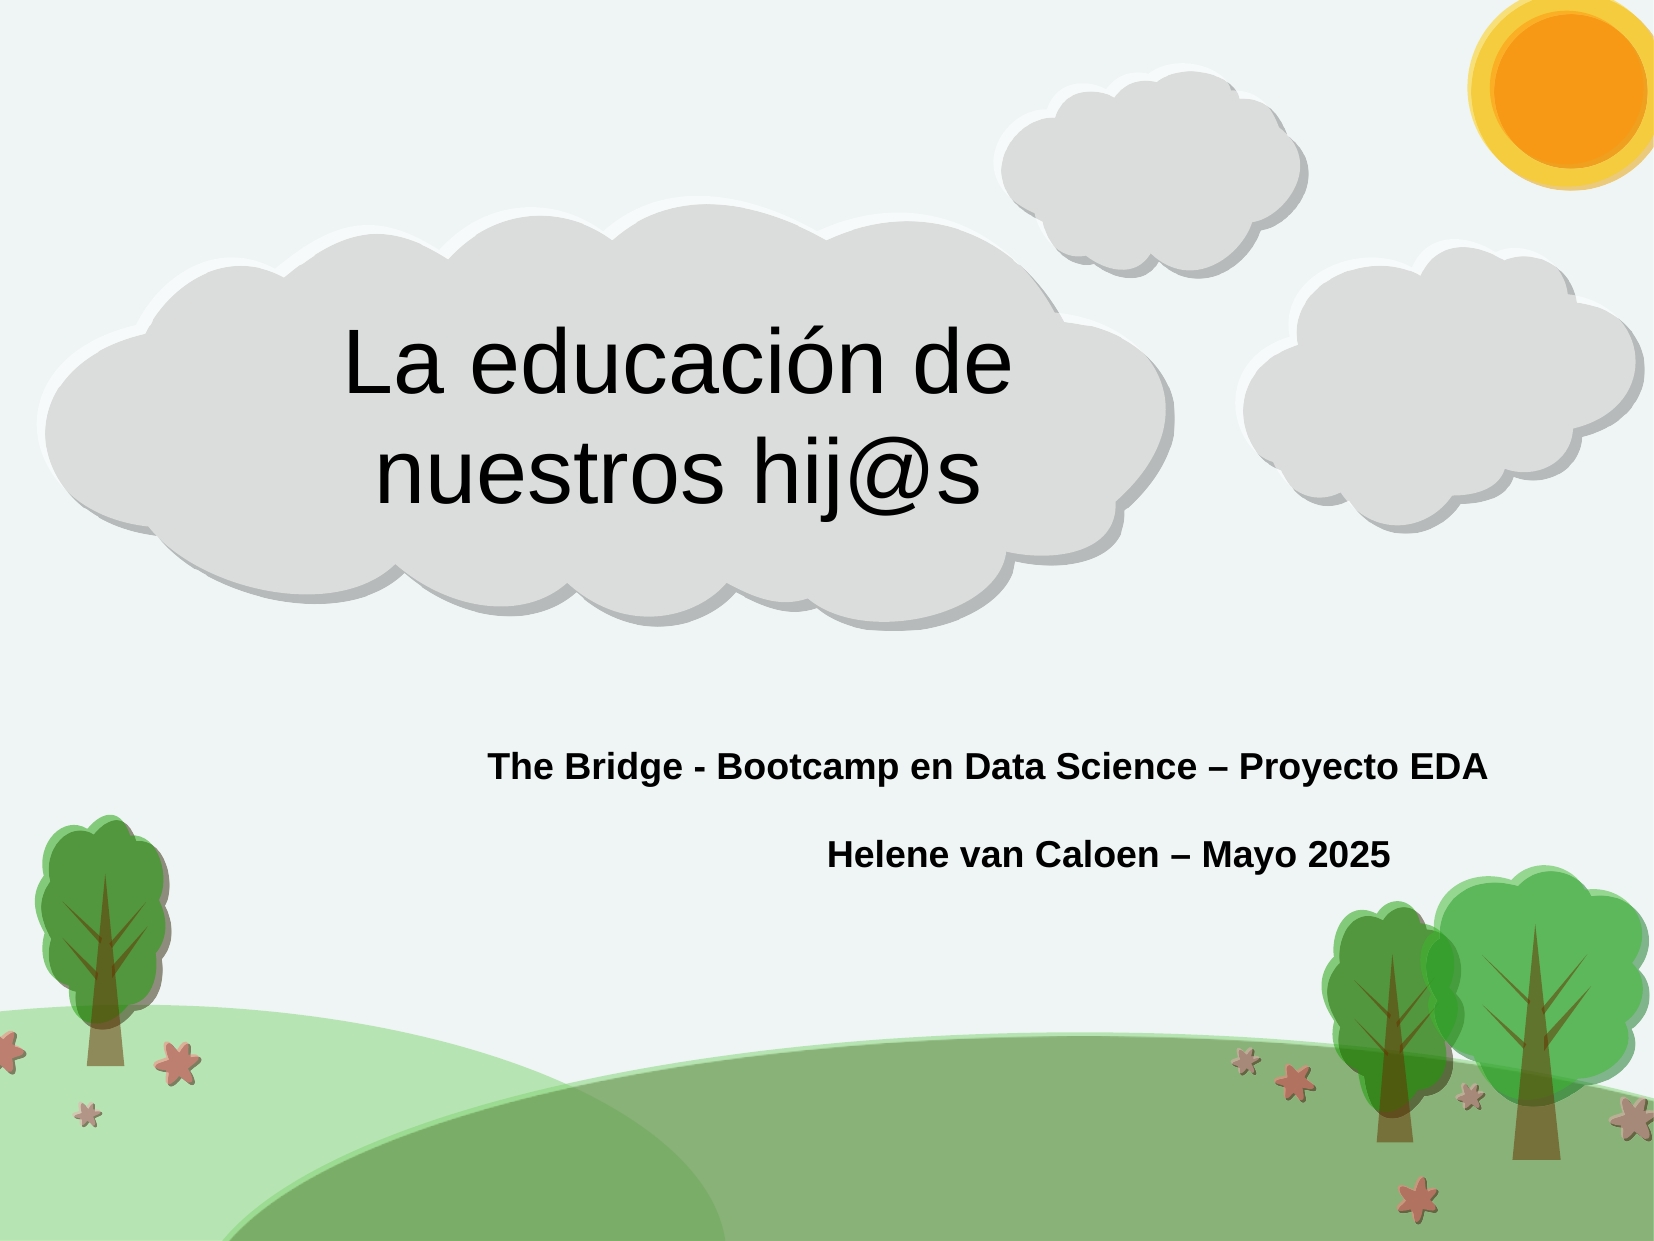

# La educación de nuestros hij@s
The Bridge - Bootcamp en Data Science – Proyecto EDA
Helene van Caloen – Mayo 2025